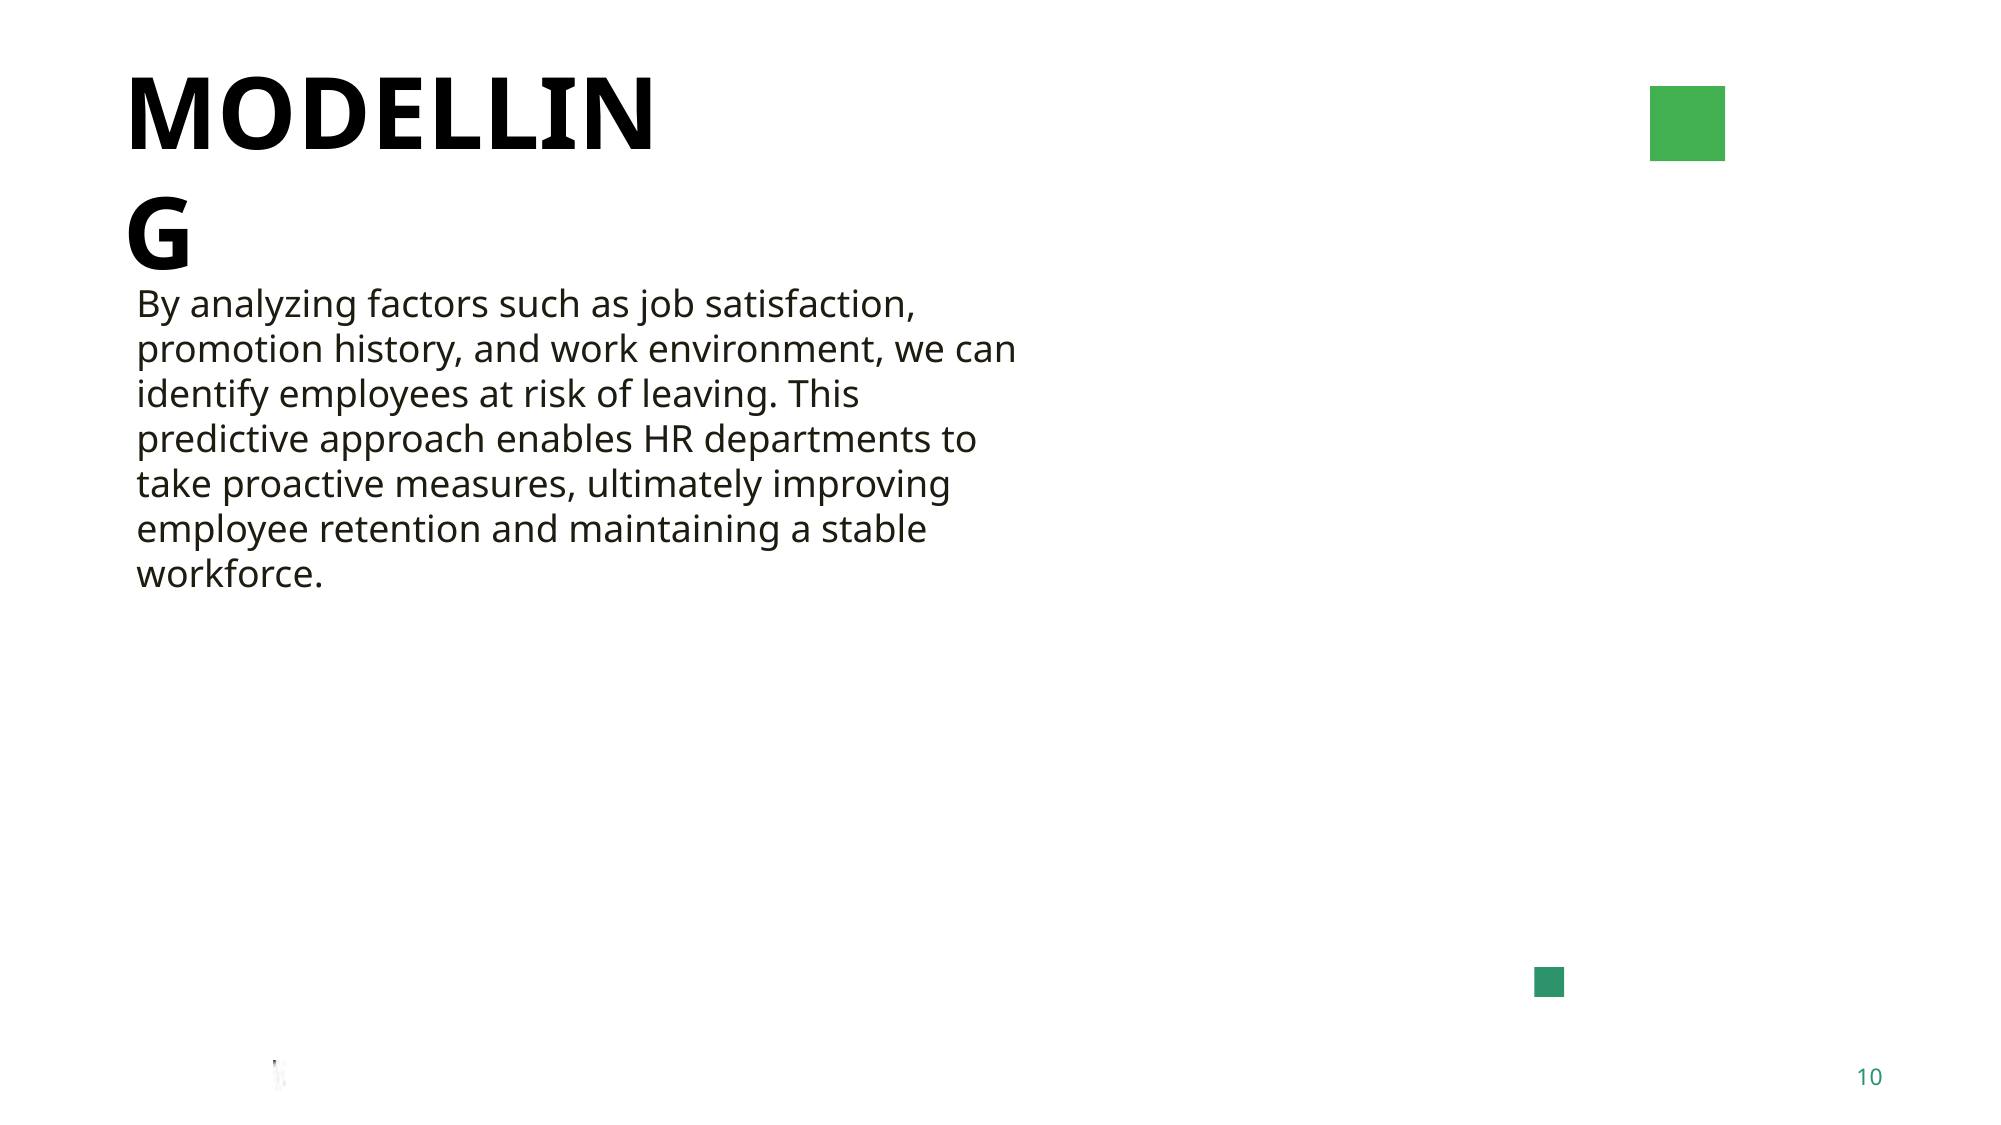

MODELLING
By analyzing factors such as job satisfaction, promotion history, and work environment, we can identify employees at risk of leaving. This predictive approach enables HR departments to take proactive measures, ultimately improving employee retention and maintaining a stable workforce.B